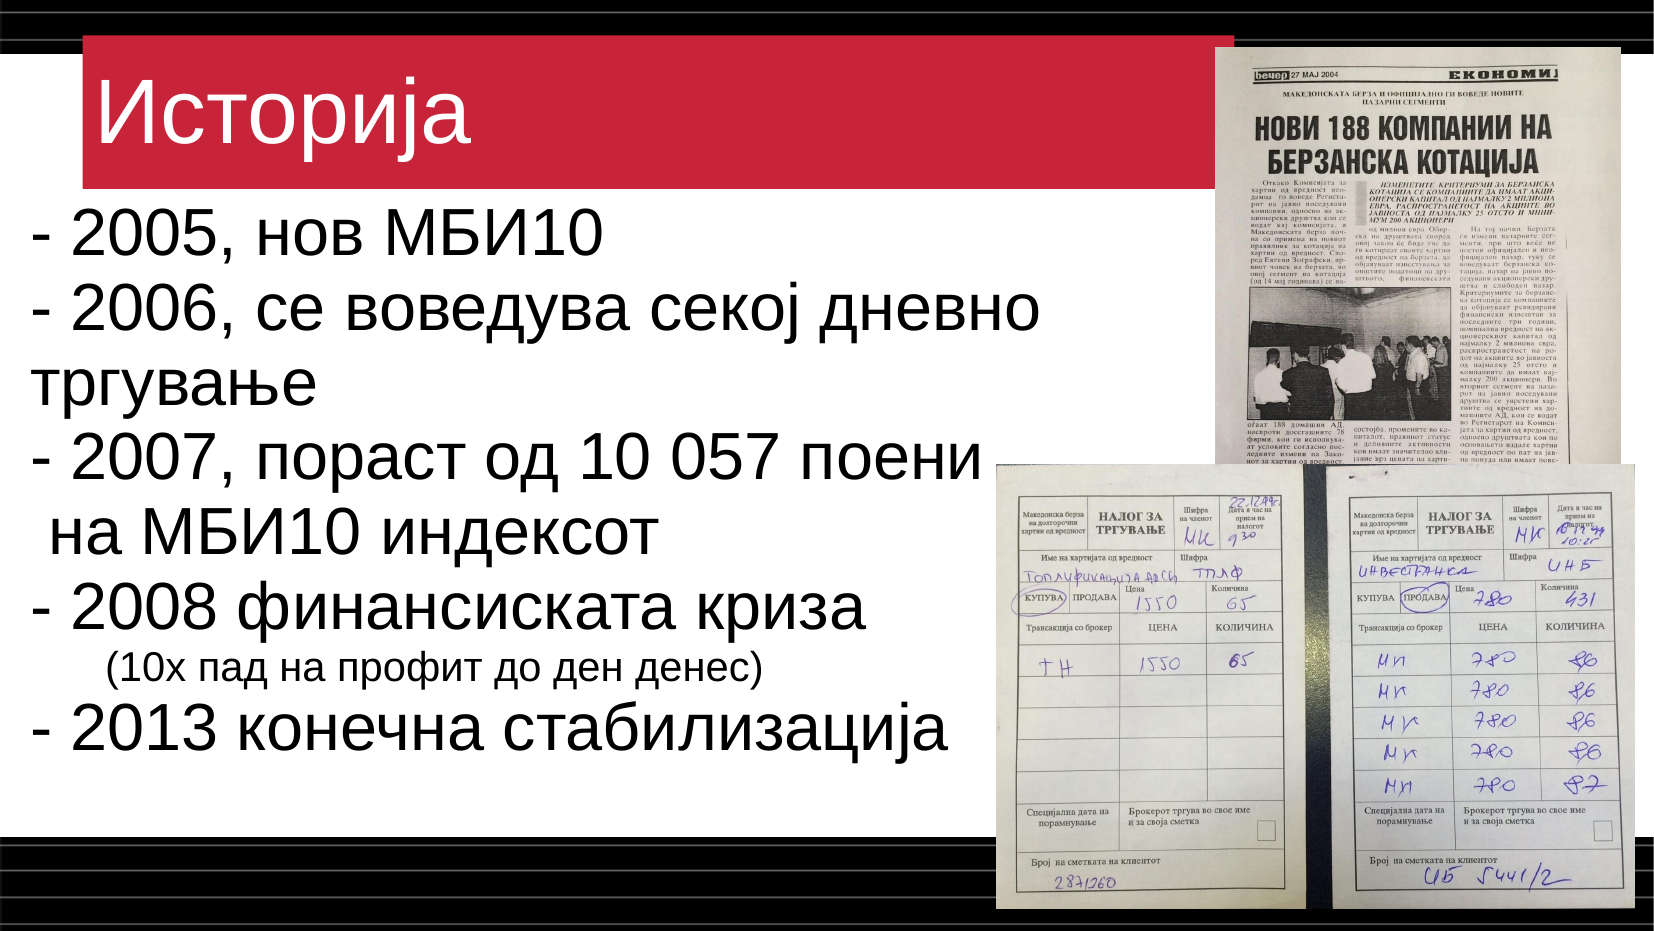

# Историја
- 2005, нов МБИ10
- 2006, се воведува секој дневно тргување
- 2007, пораст од 10 057 поени
 на МБИ10 индексот
- 2008 финансиската криза
	(10х пад на профит до ден денес)
- 2013 конечна стабилизација